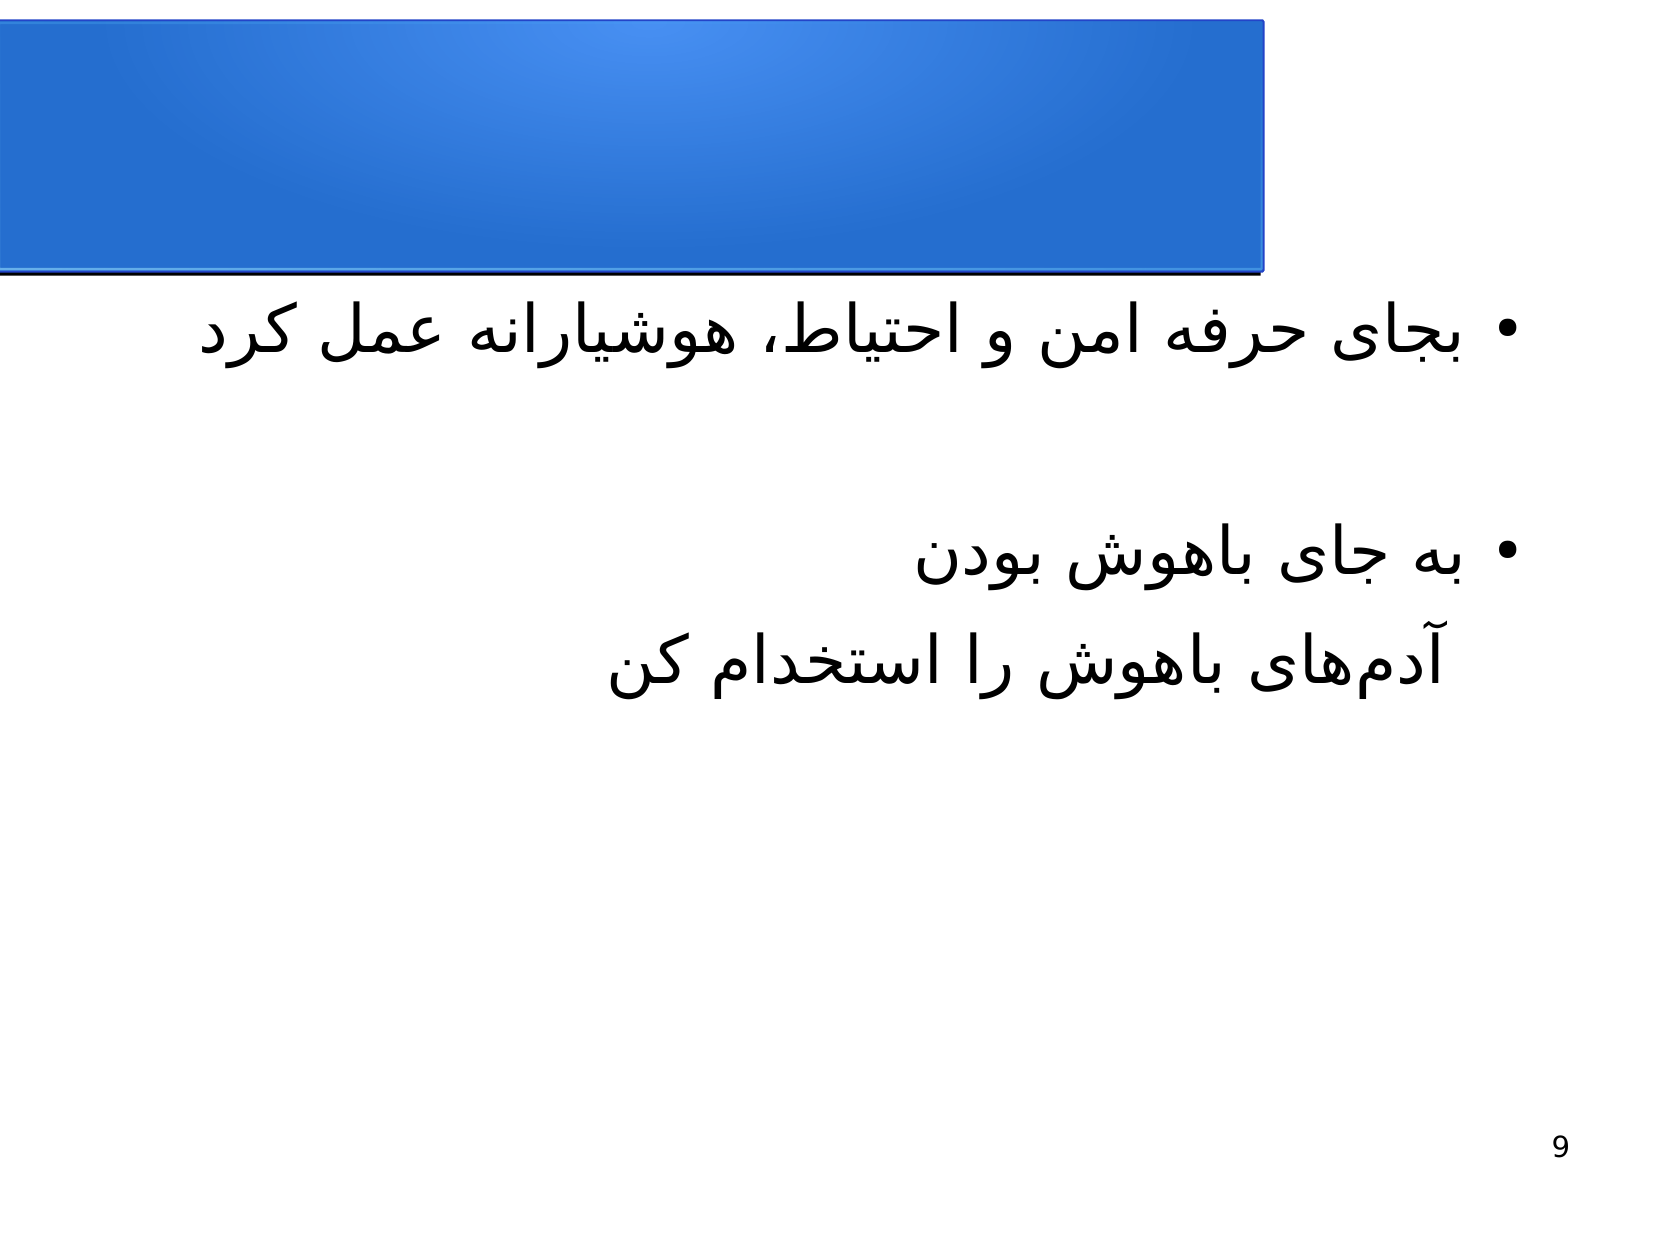

#
بجای حرفه امن و احتیاط، هوشیارانه عمل کرد
به جای باهوش بودن
 آدم‌های باهوش را استخدام کن
9